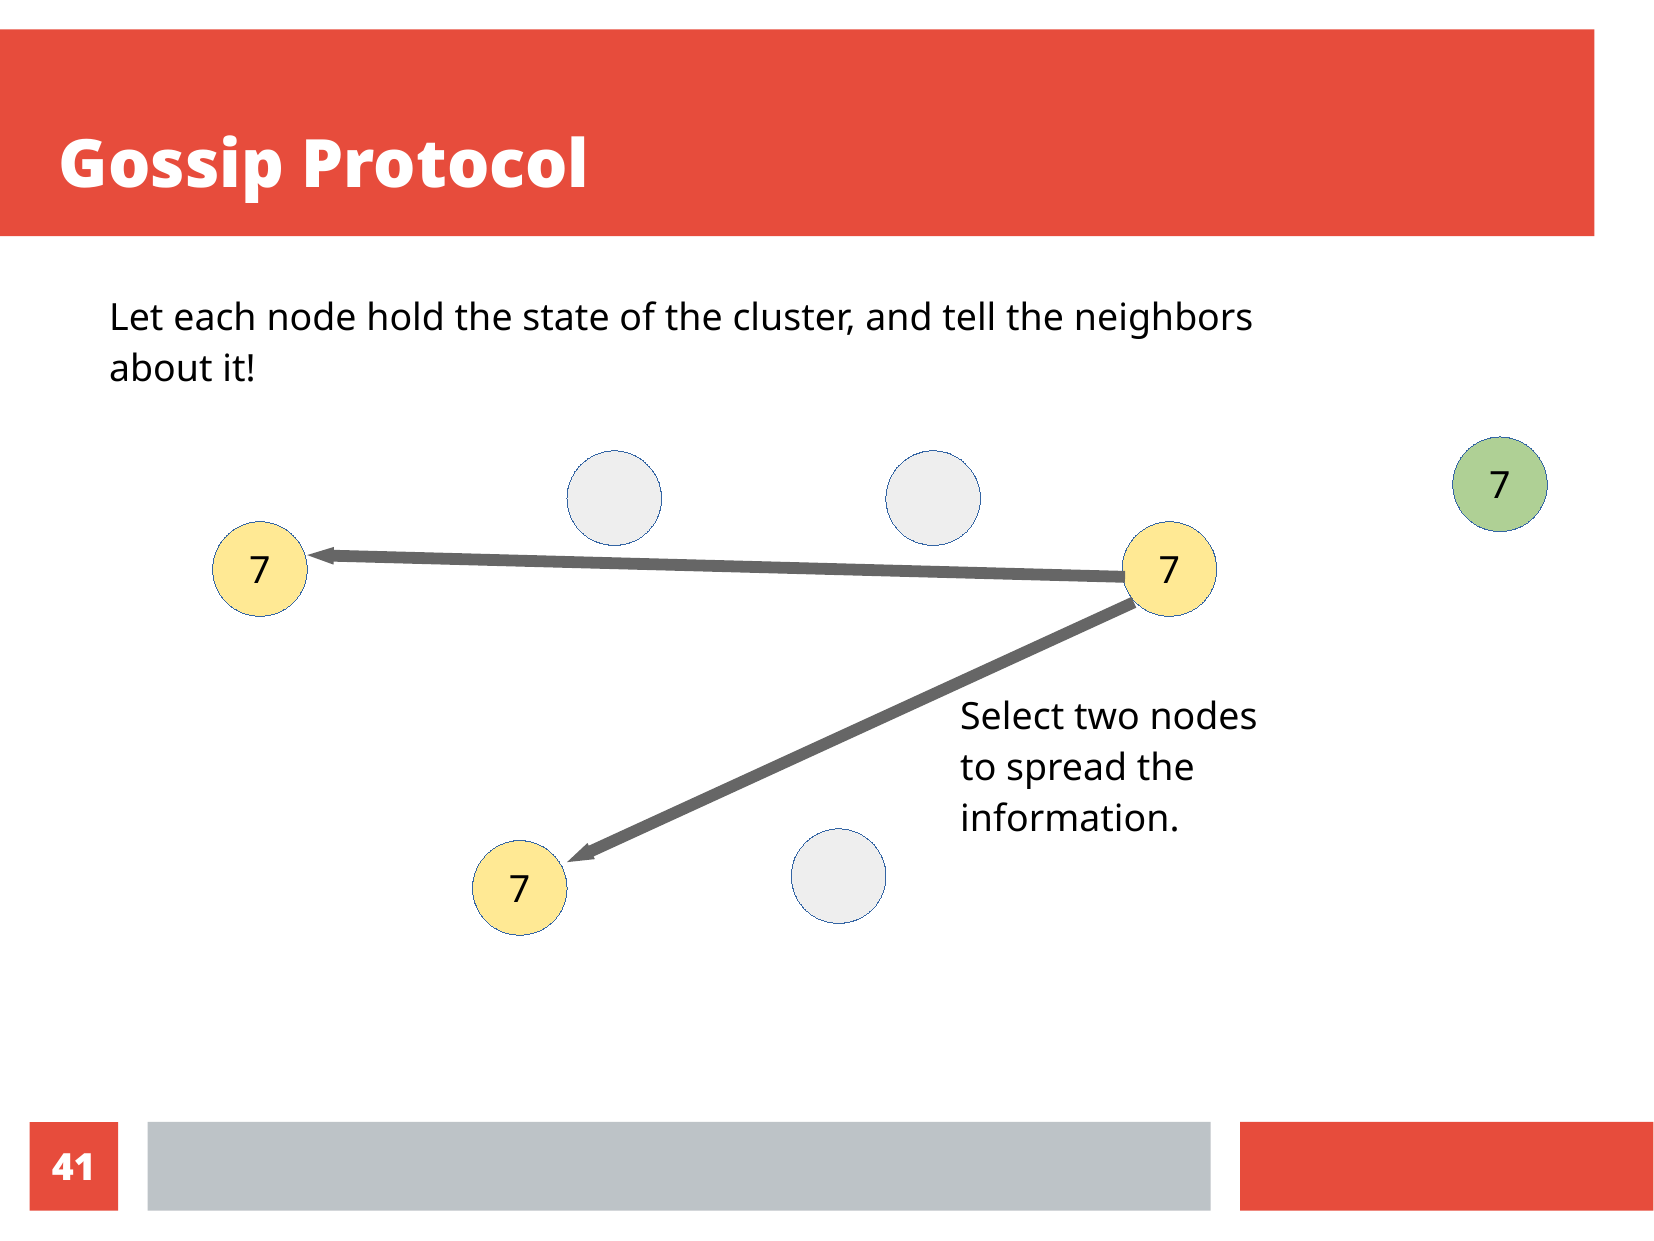

# Gossip Protocol
Let each node hold the state of the cluster, and tell the neighbors about it!
7
7
7
Select two nodes to spread the information.
7
41